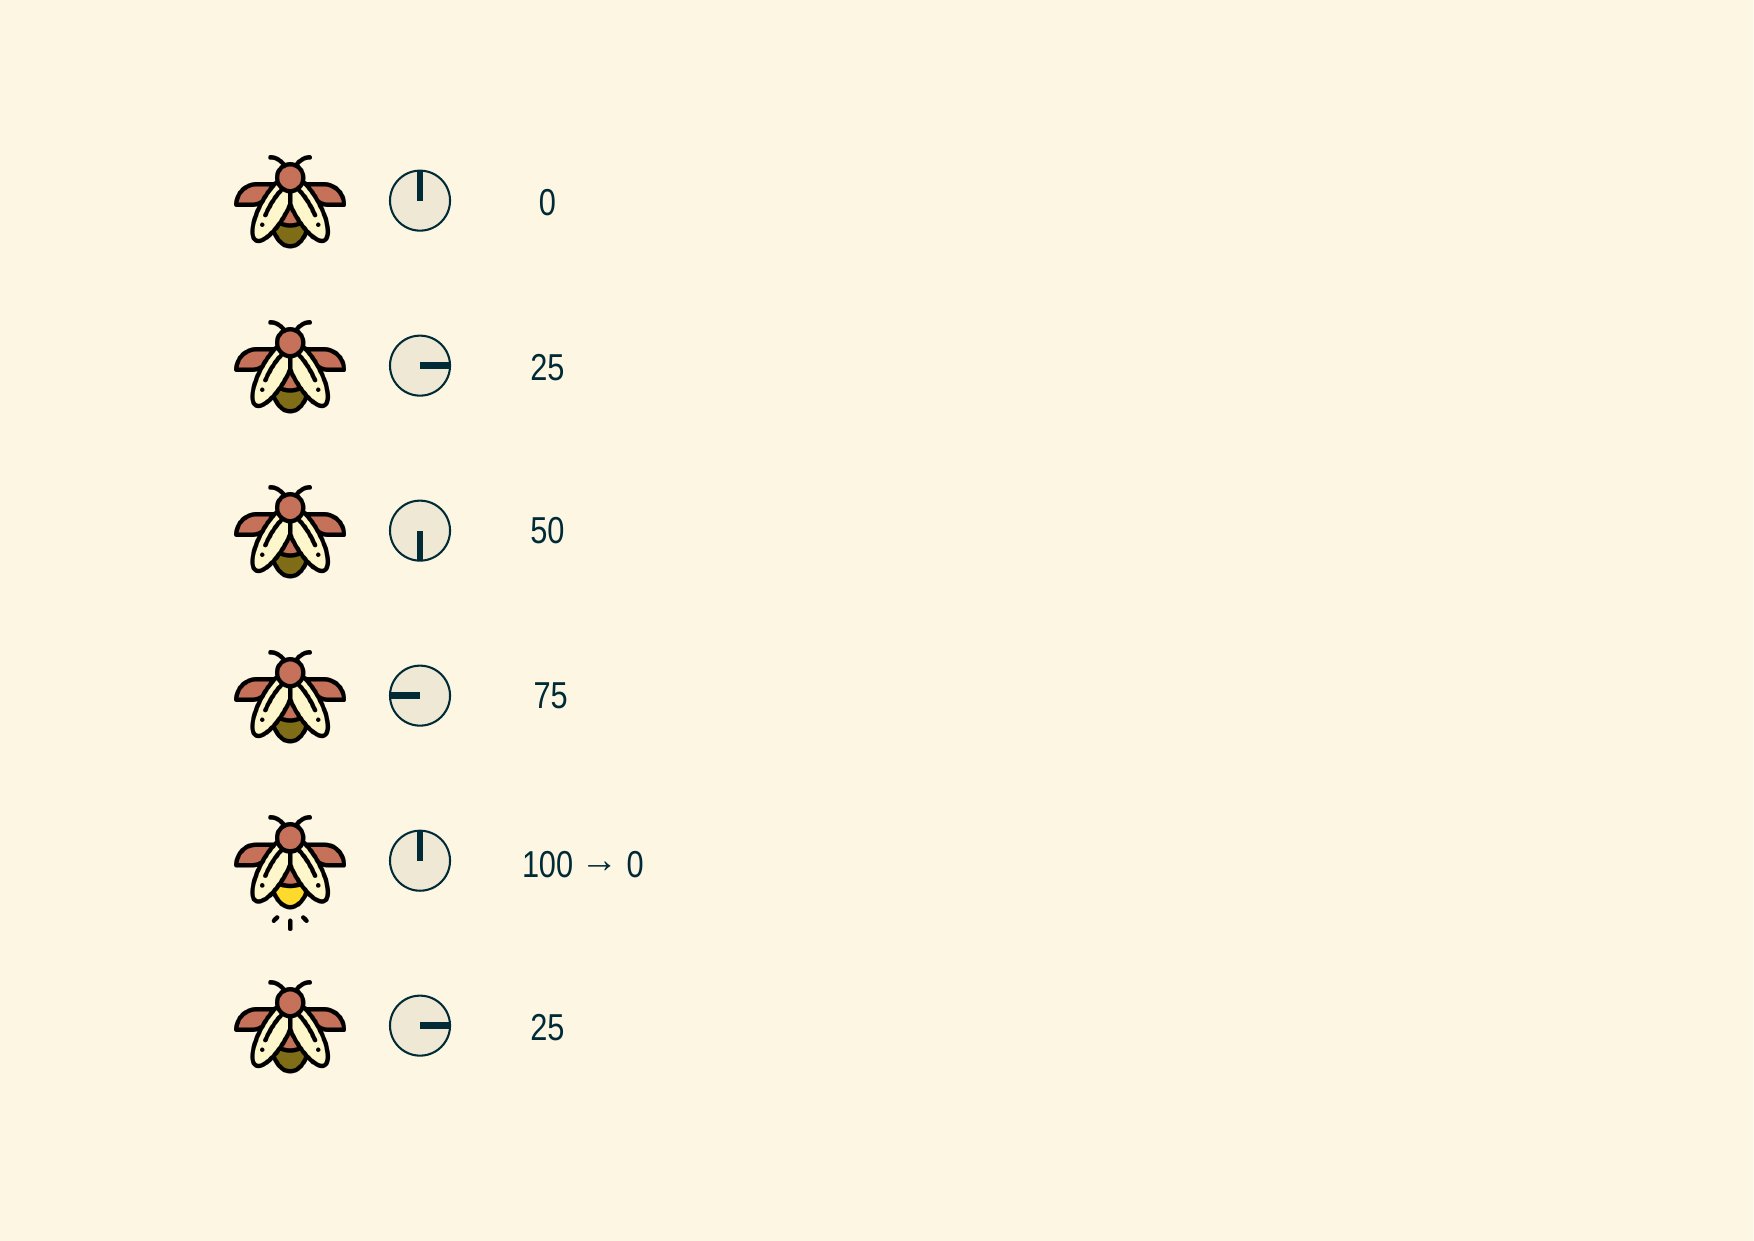

0
25
50
75
100
→ 0
25